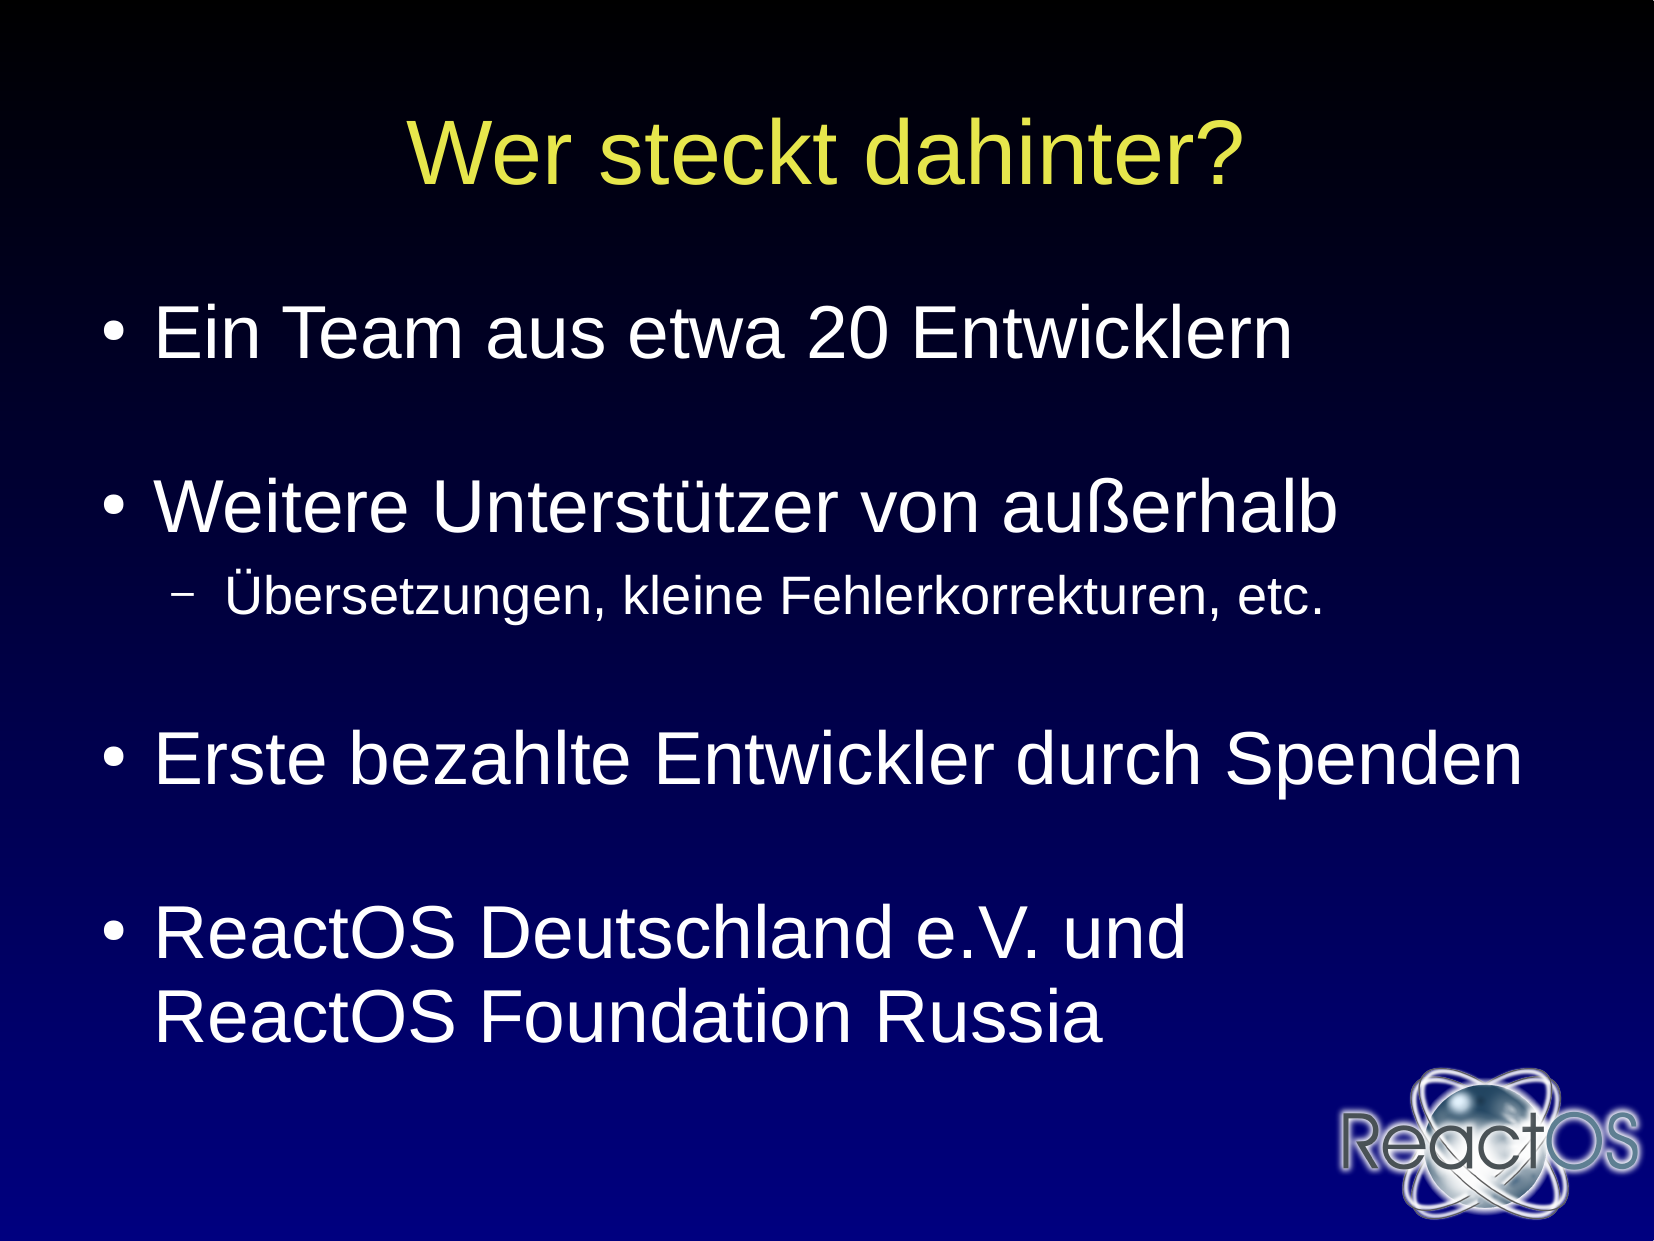

Wer steckt dahinter?
# Ein Team aus etwa 20 Entwicklern
Weitere Unterstützer von außerhalb
Übersetzungen, kleine Fehlerkorrekturen, etc.
Erste bezahlte Entwickler durch Spenden
ReactOS Deutschland e.V. und ReactOS Foundation Russia